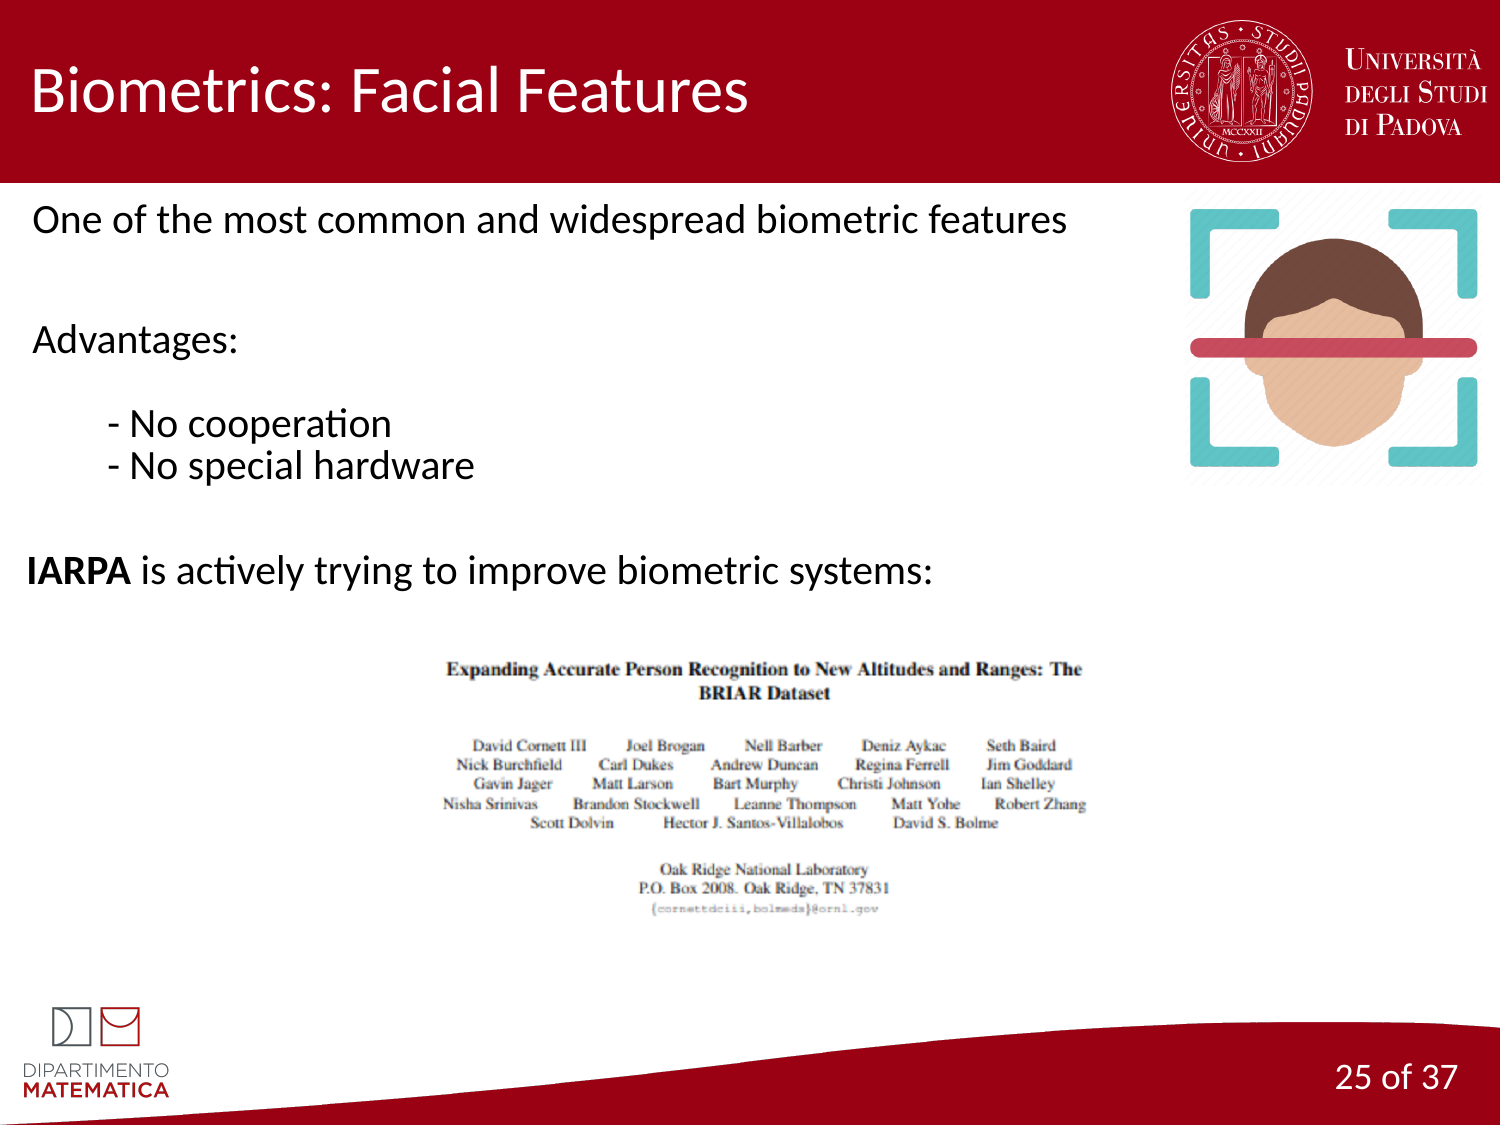

# Biometrics: Facial Features
One of the most common and widespread biometric features
Advantages:
	- No cooperation
	- No special hardware
IARPA is actively trying to improve biometric systems:
25 of 37